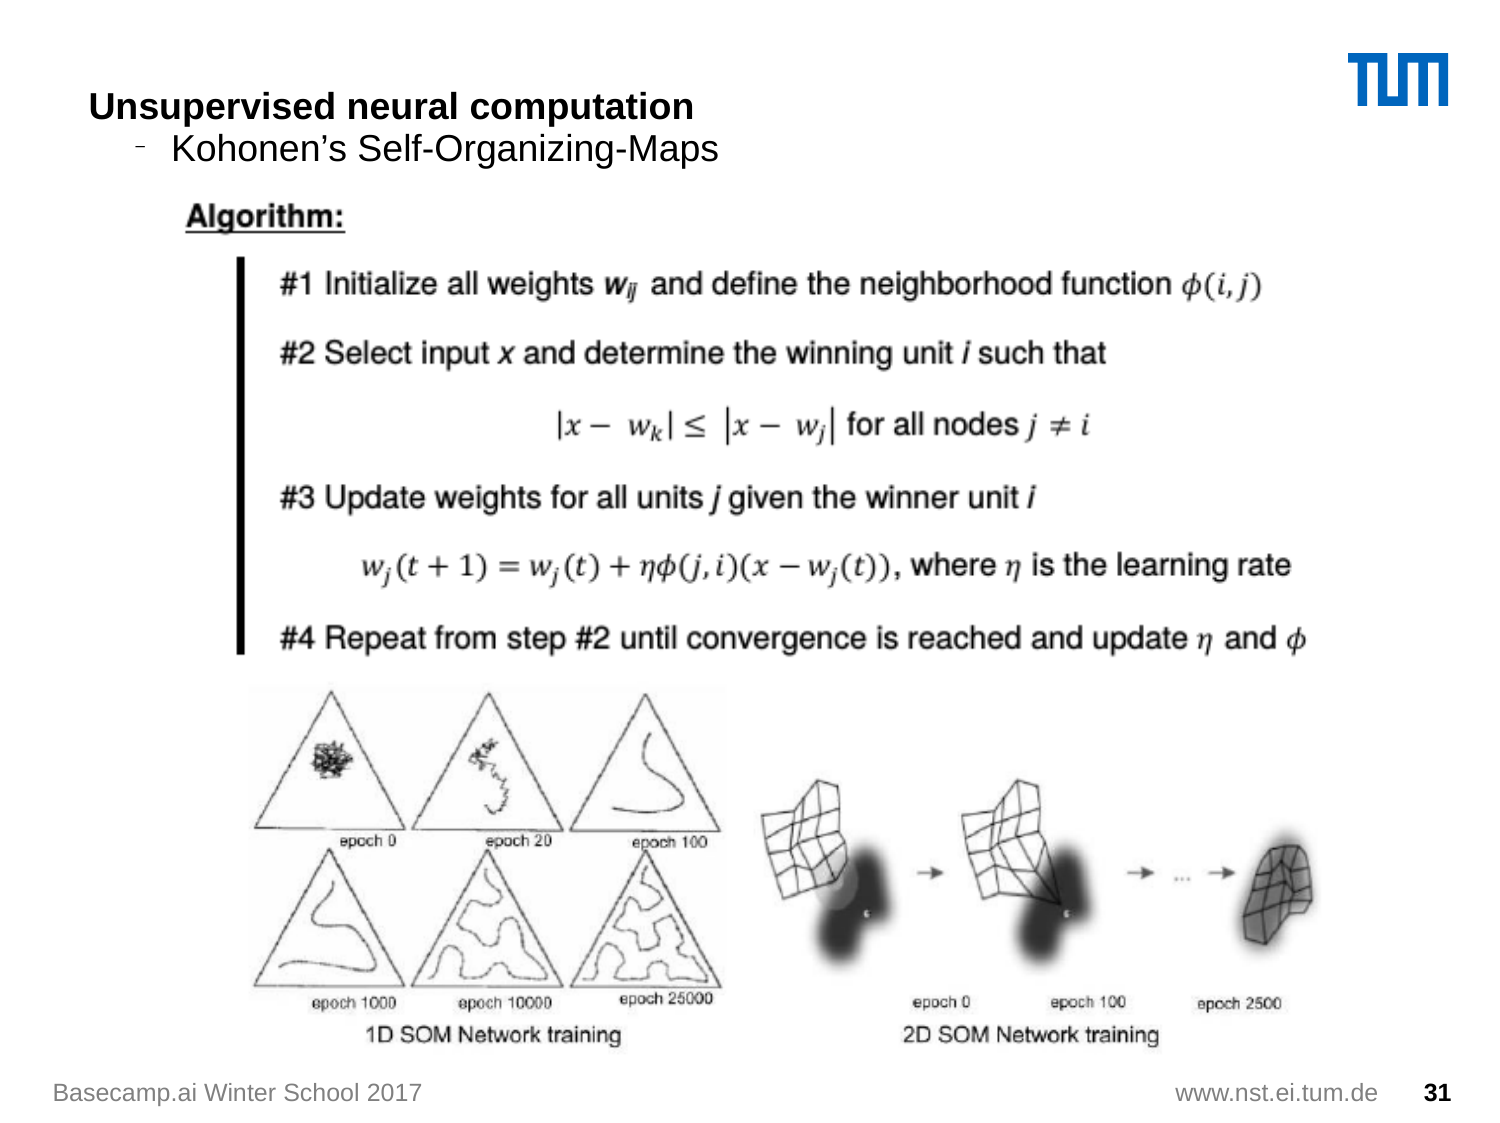

Unsupervised neural computation
Kohonen’s Self-Organizing-Maps
Basecamp.ai Winter School 2017
31